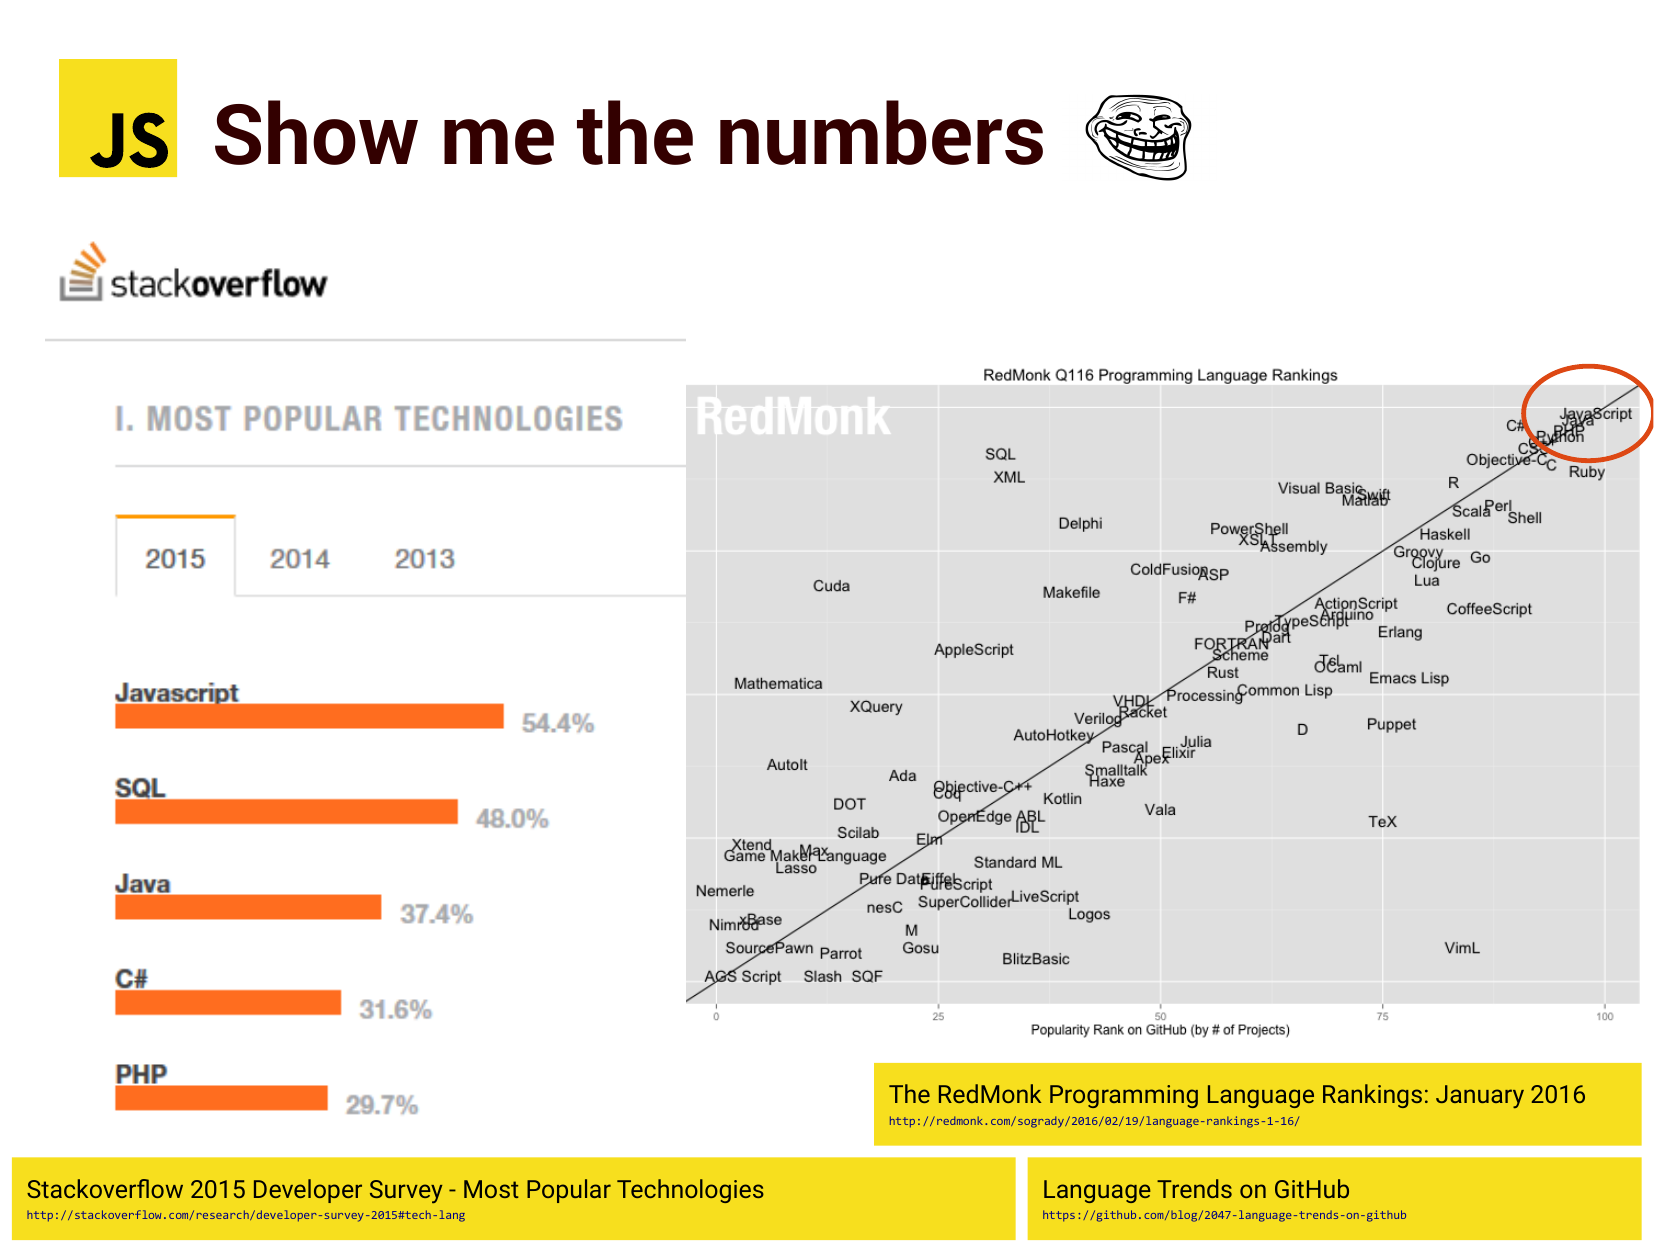

# Show me the numbers
The RedMonk Programming Language Rankings: January 2016
http://redmonk.com/sogrady/2016/02/19/language-rankings-1-16/
Stackoverflow 2015 Developer Survey - Most Popular Technologies
http://stackoverflow.com/research/developer-survey-2015#tech-lang
Language Trends on GitHub
https://github.com/blog/2047-language-trends-on-github